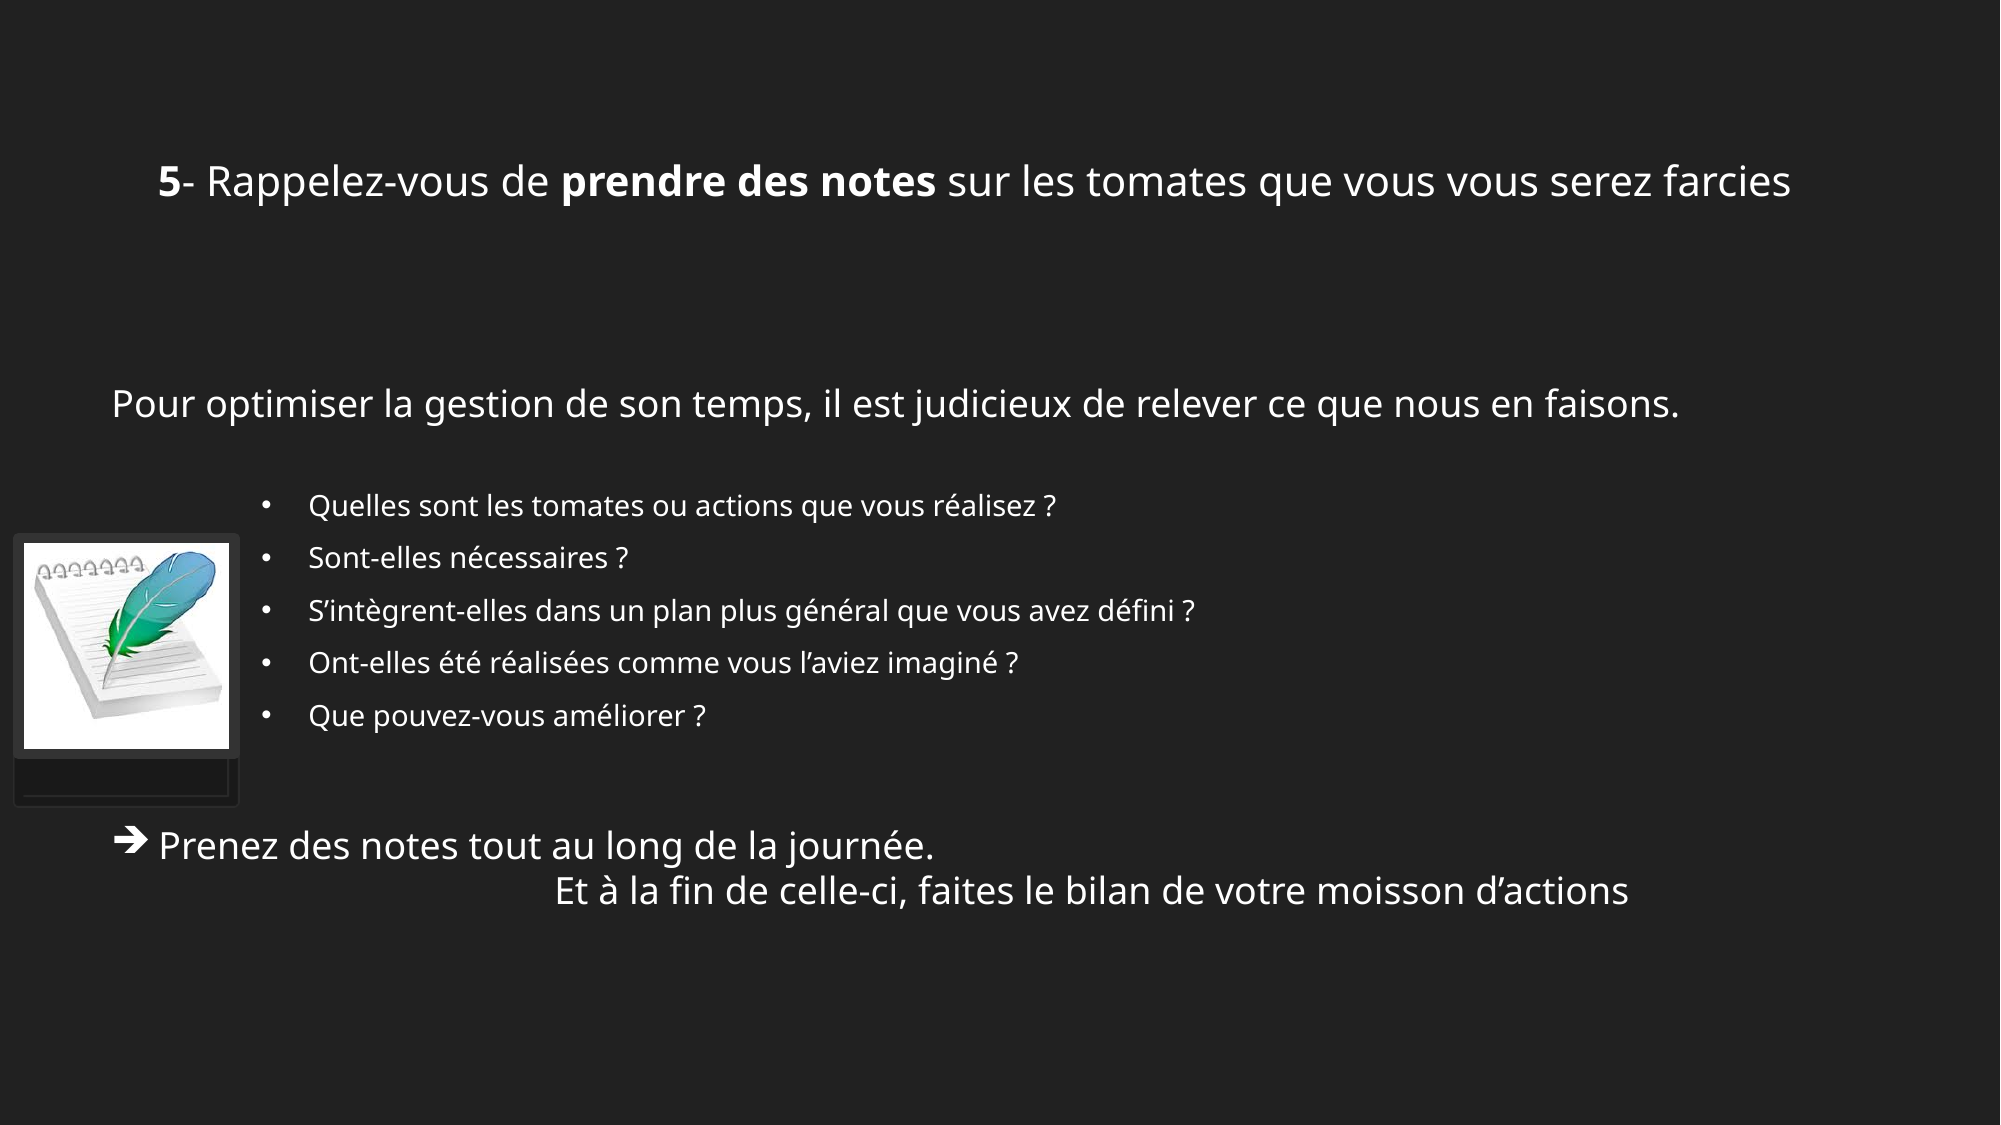

5- Rappelez-vous de prendre des notes sur les tomates que vous vous serez farcies
Pour optimiser la gestion de son temps, il est judicieux de relever ce que nous en faisons.
Quelles sont les tomates ou actions que vous réalisez ?
Sont-elles nécessaires ?
S’intègrent-elles dans un plan plus général que vous avez défini ?
Ont-elles été réalisées comme vous l’aviez imaginé ?
Que pouvez-vous améliorer ?
Prenez des notes tout au long de la journée.
 						Et à la fin de celle-ci, faites le bilan de votre moisson d’actions